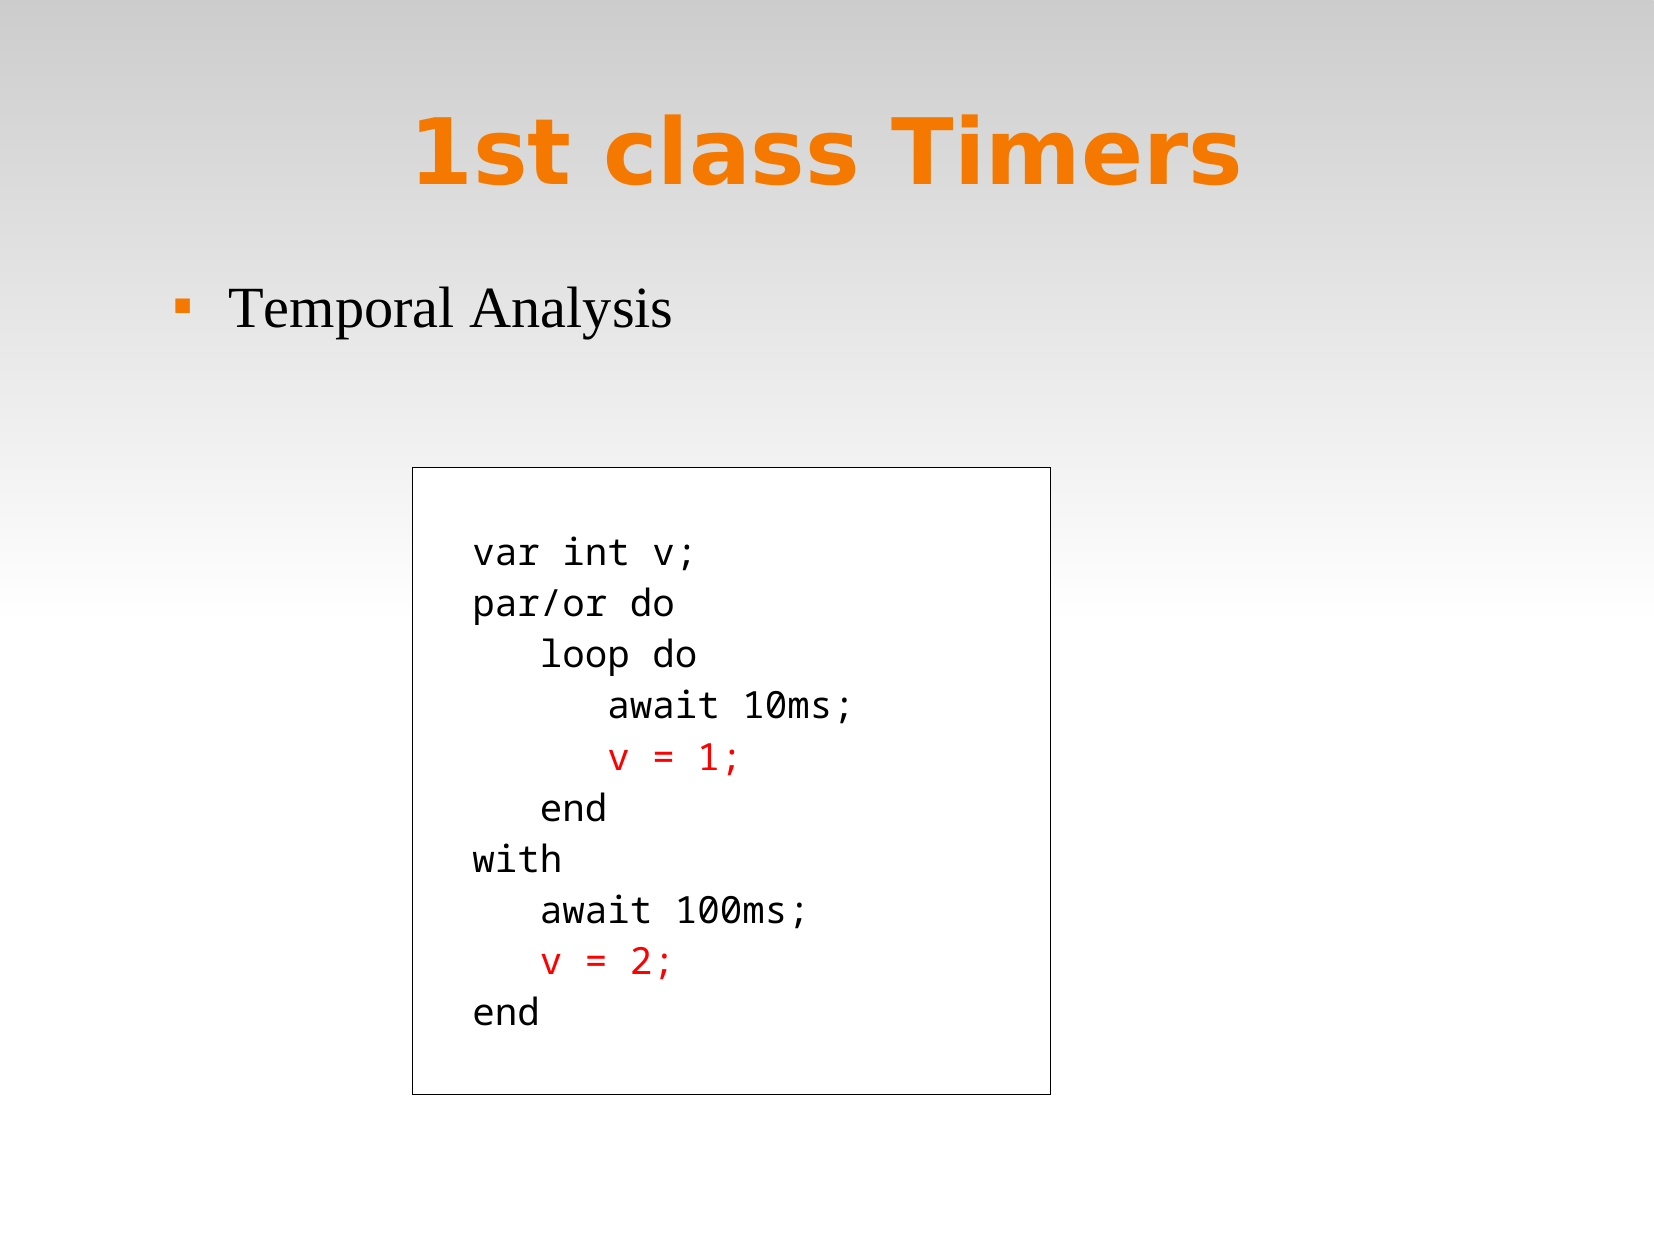

# 1st class Timers
Temporal Analysis
 var int v;
 par/or do
 loop do
 await 10ms;
 v = 1;
 end
 with
 await 100ms;
 v = 2;
 end